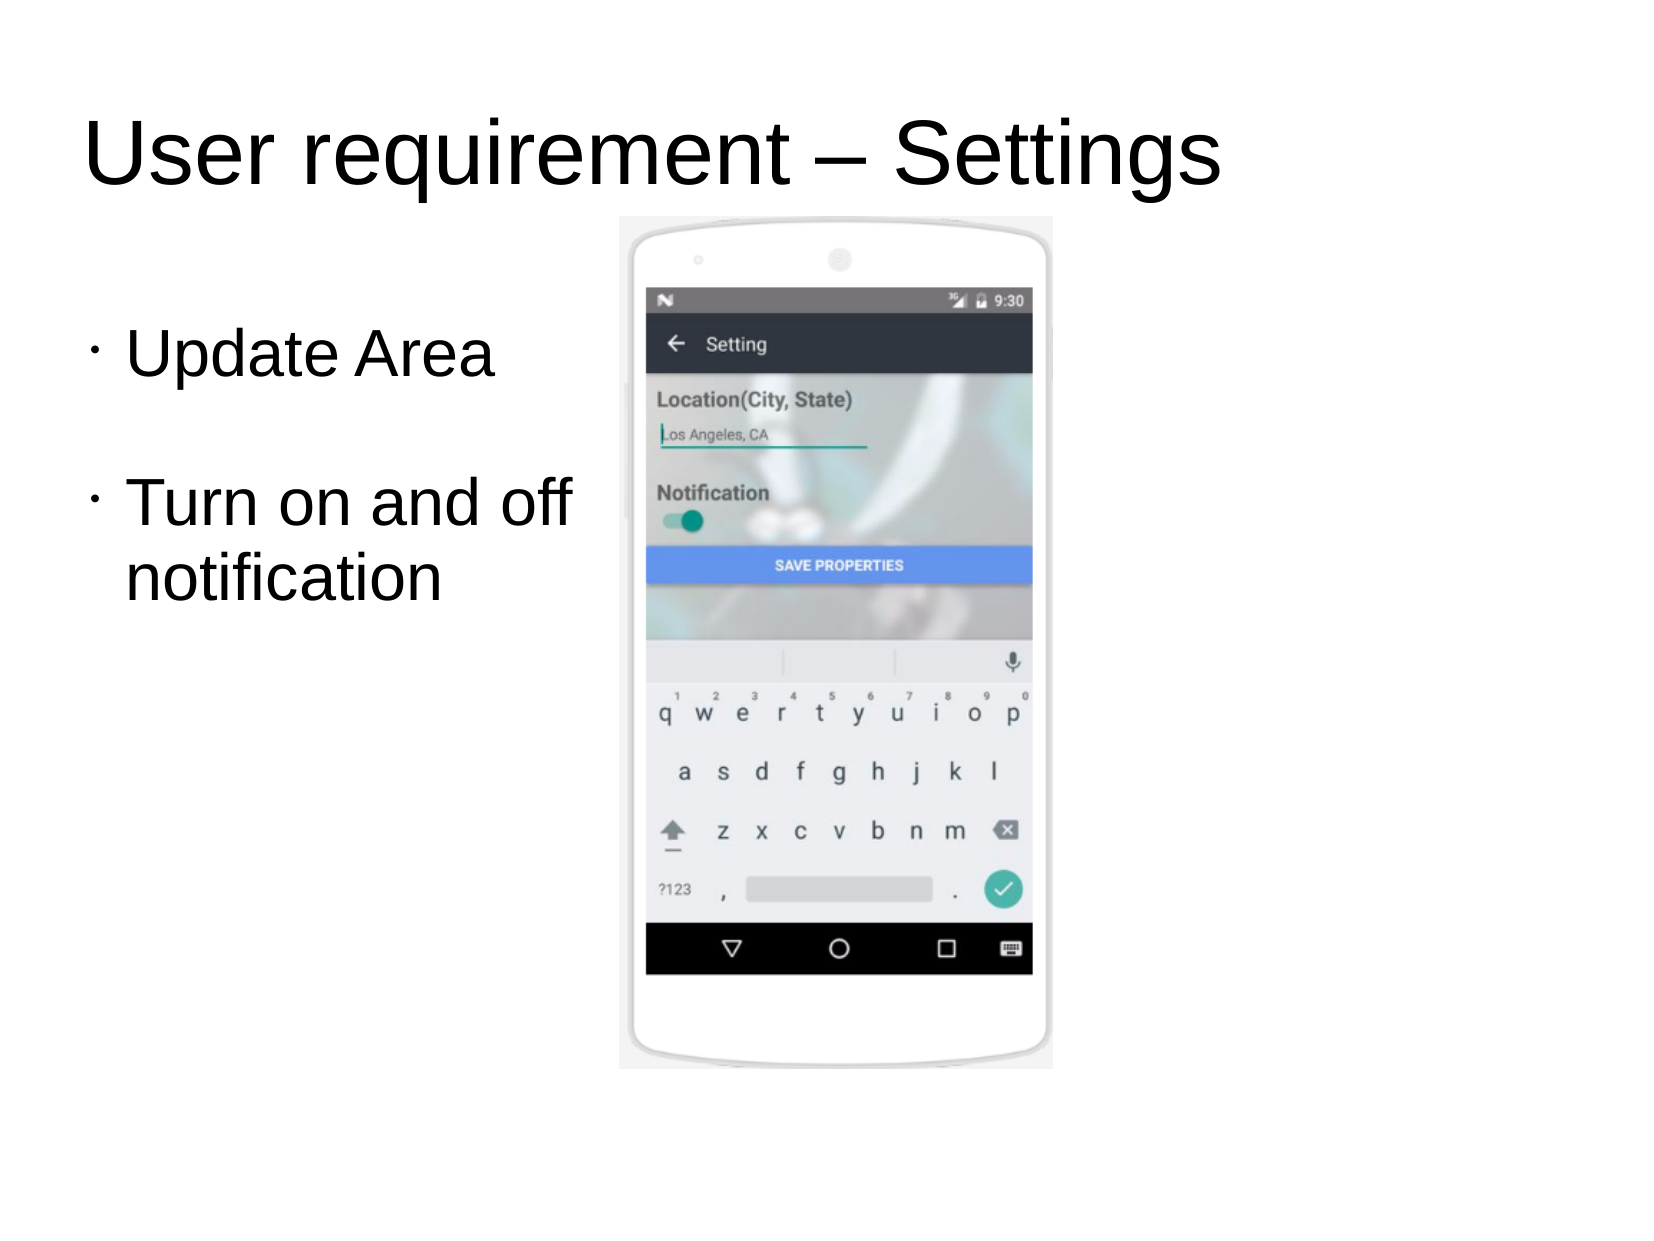

# User requirement – Settings
Update Area
Turn on and off notification